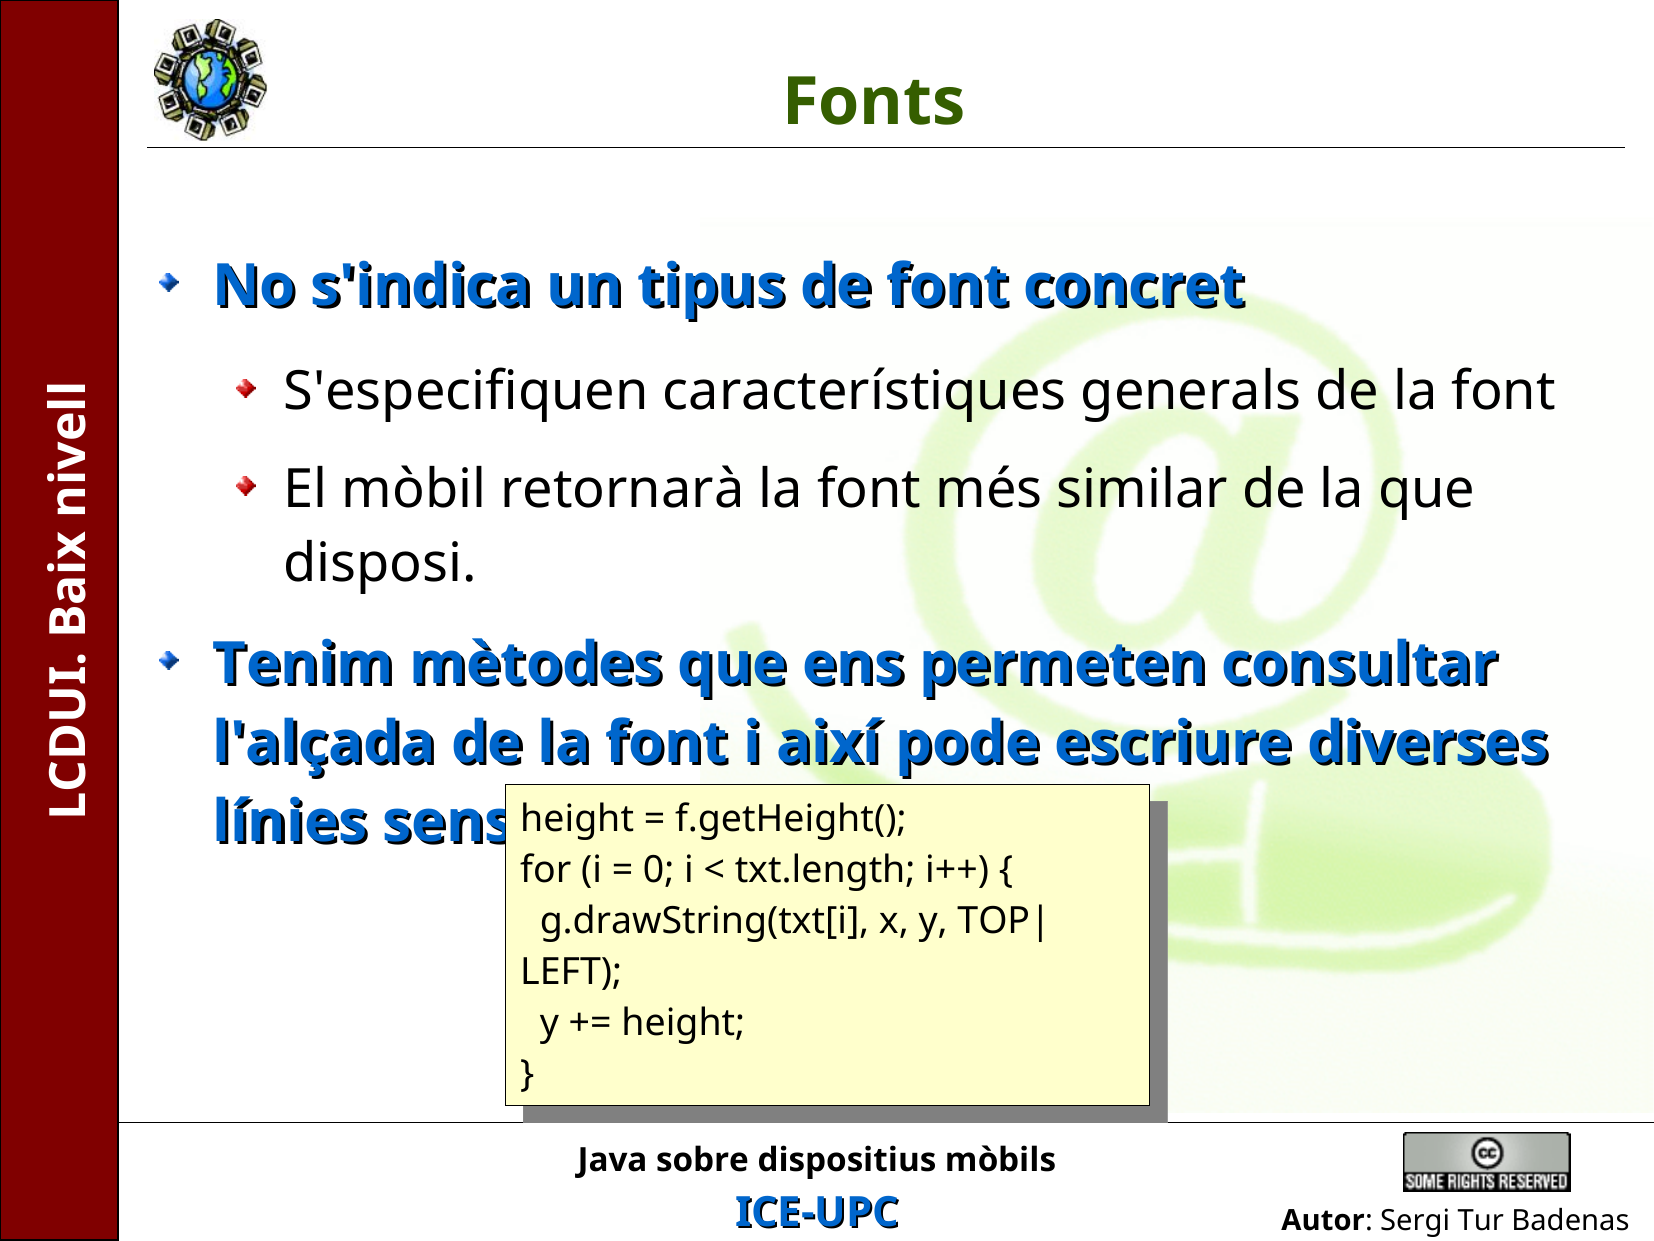

# Fonts
No s'indica un tipus de font concret
S'especifiquen característiques generals de la font
El mòbil retornarà la font més similar de la que disposi.
Tenim mètodes que ens permeten consultar l'alçada de la font i així pode escriure diverses línies sense xocar. Un exemple:
height = f.getHeight();
for (i = 0; i < txt.length; i++) {
 g.drawString(txt[i], x, y, TOP|LEFT);
 y += height;
}